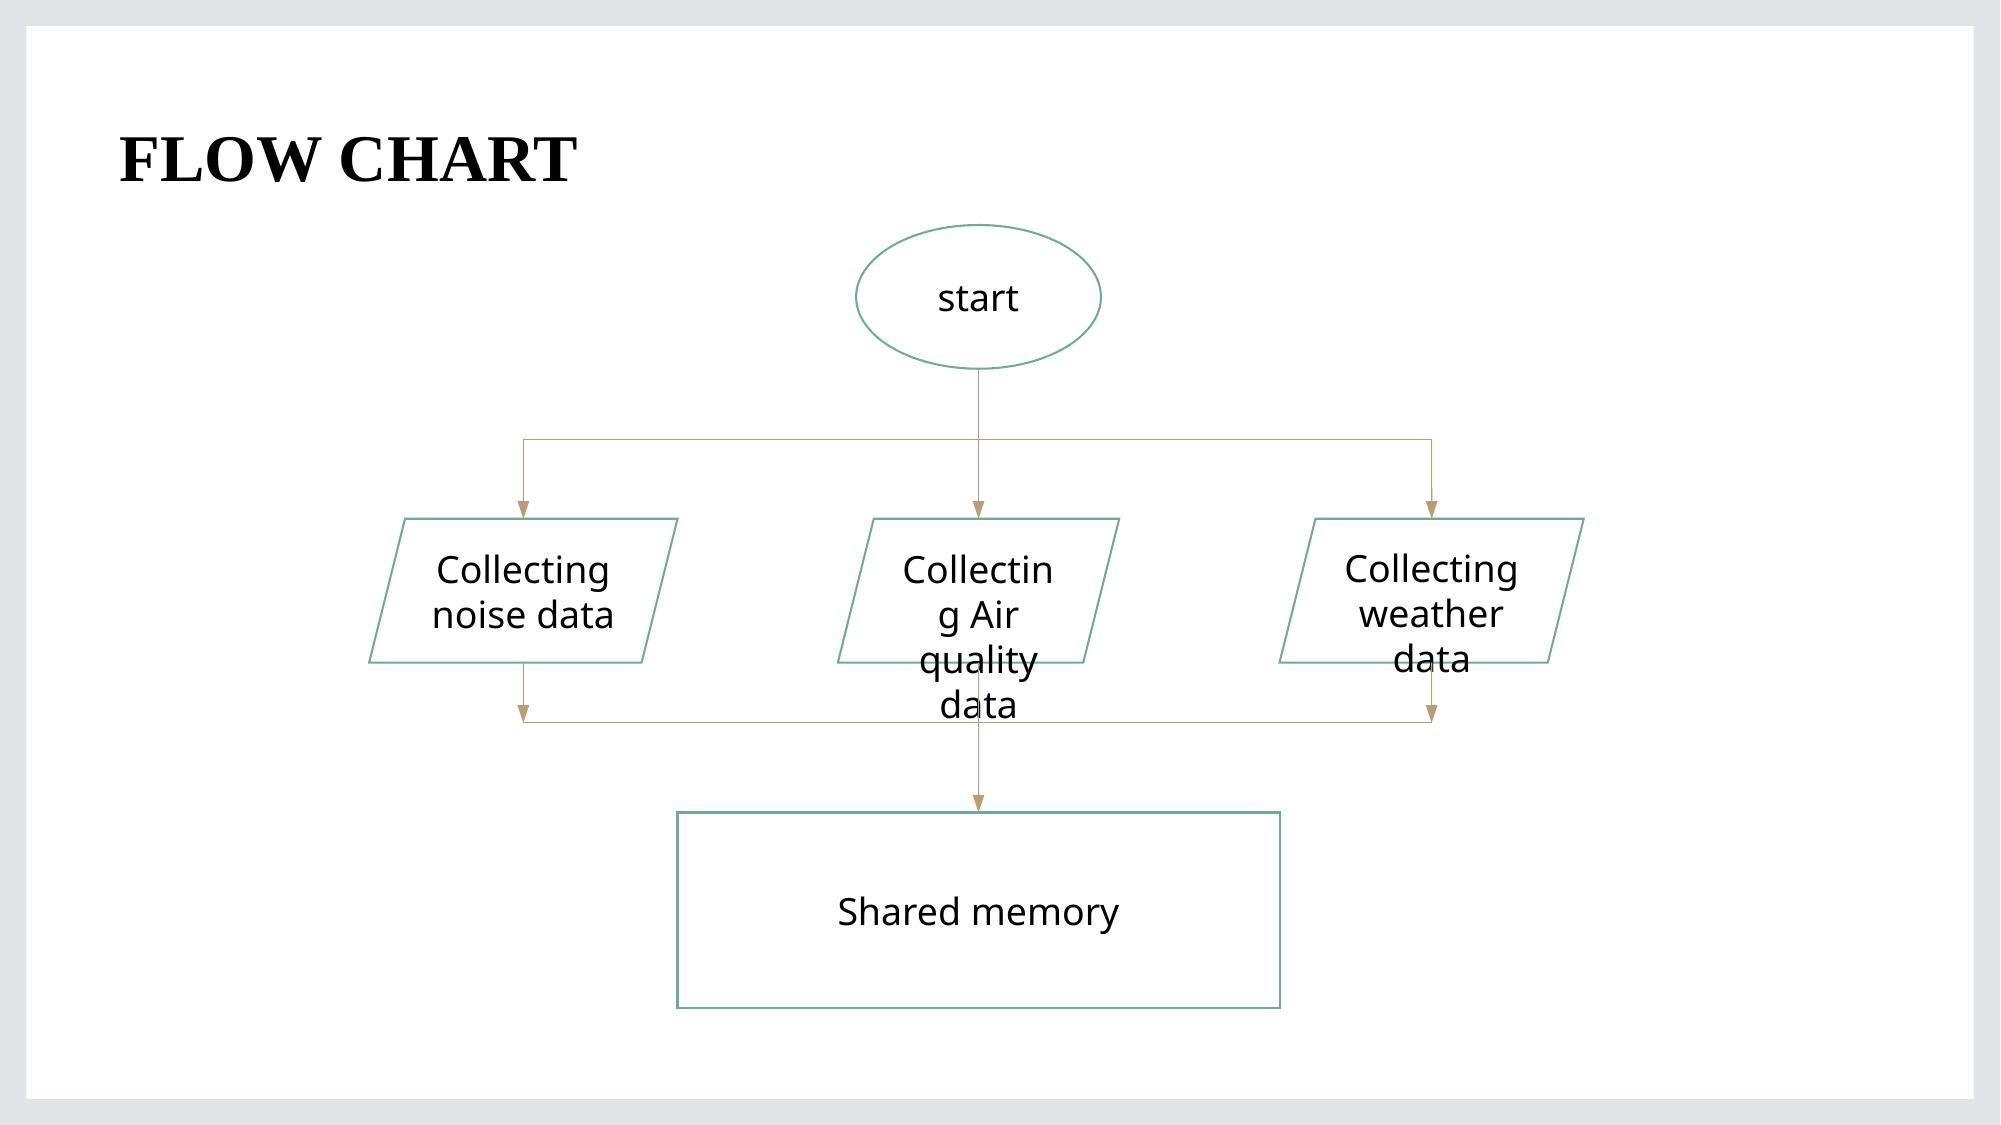

FLOW CHART
start
Collecting noise data
Collecting Air quality data
Collecting weather data
Shared memory